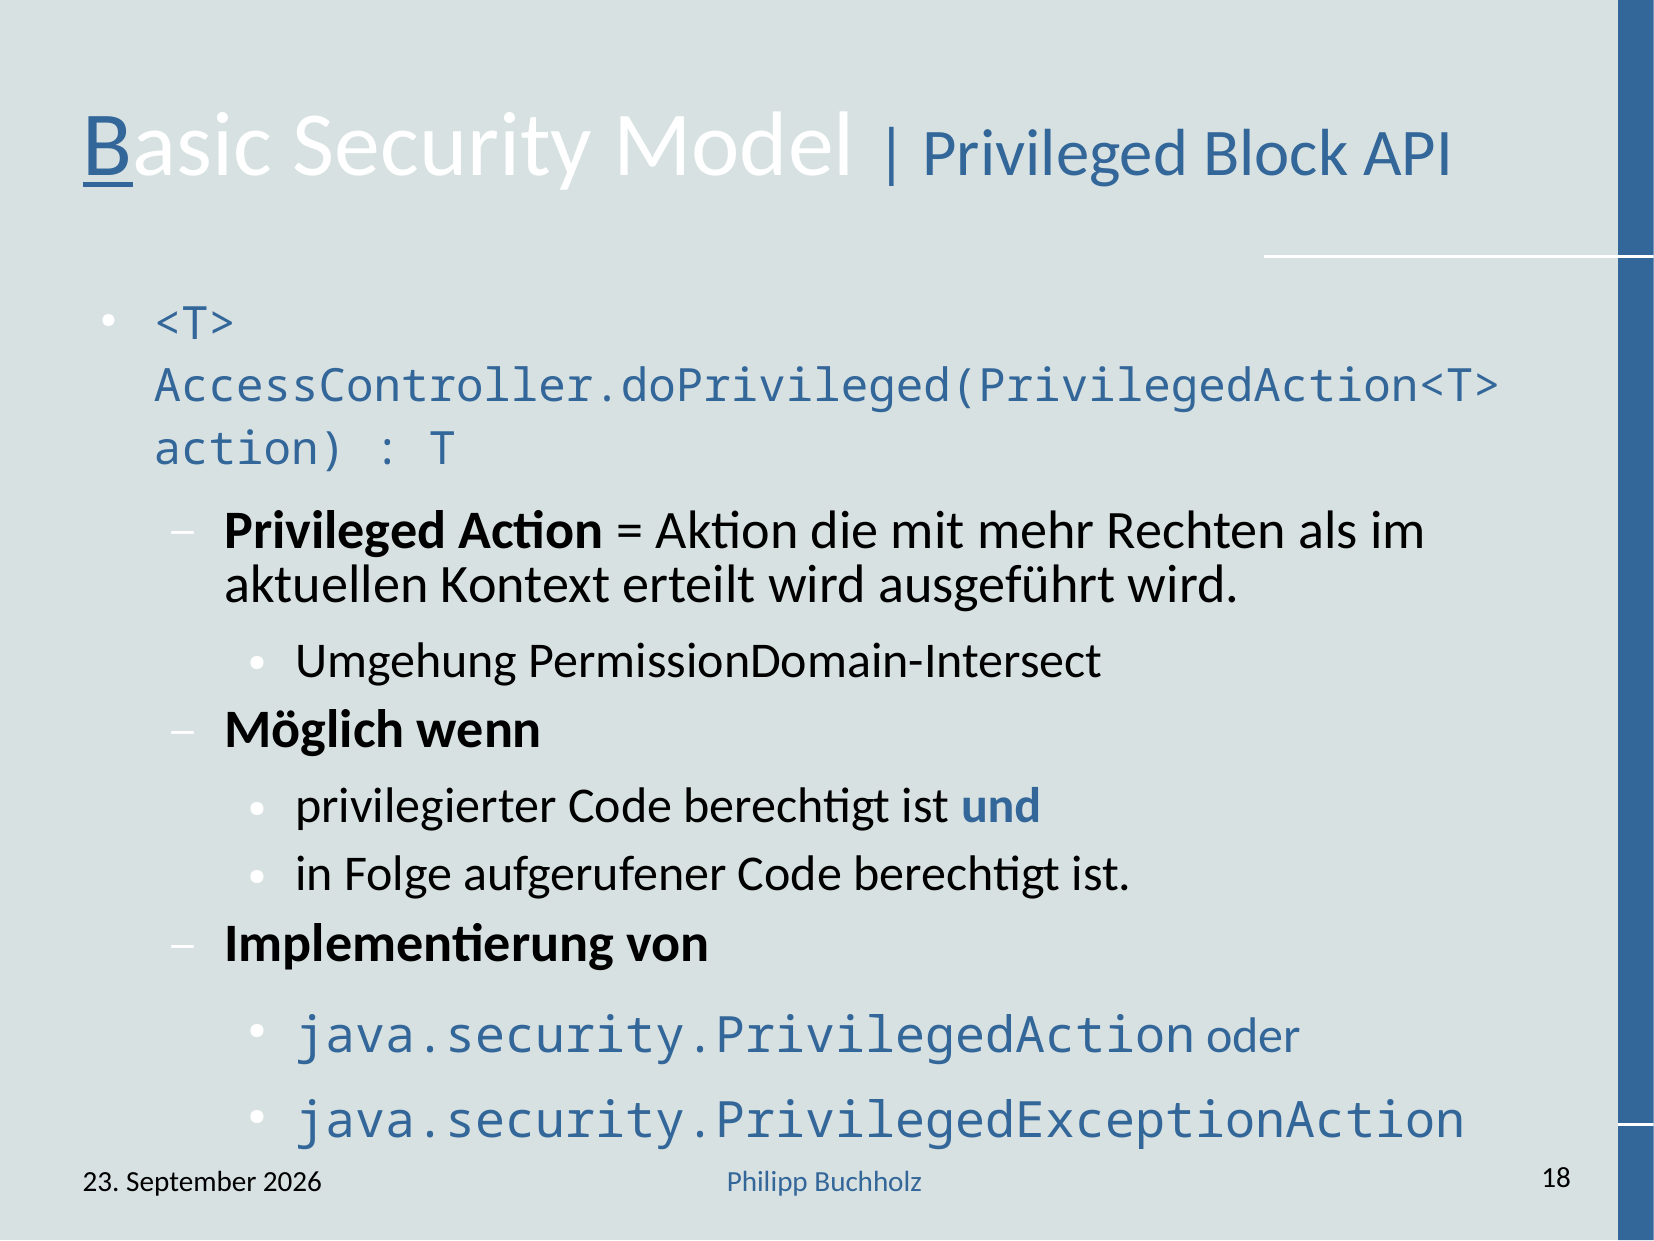

# Basic Security Model | Privileged Block API
<T> AccessController.doPrivileged(PrivilegedAction<T> action) : T
Privileged Action = Aktion die mit mehr Rechten als im aktuellen Kontext erteilt wird ausgeführt wird.
Umgehung PermissionDomain-Intersect
Möglich wenn
privilegierter Code berechtigt ist und
in Folge aufgerufener Code berechtigt ist.
Implementierung von
java.security.PrivilegedAction oder
java.security.PrivilegedExceptionAction
18